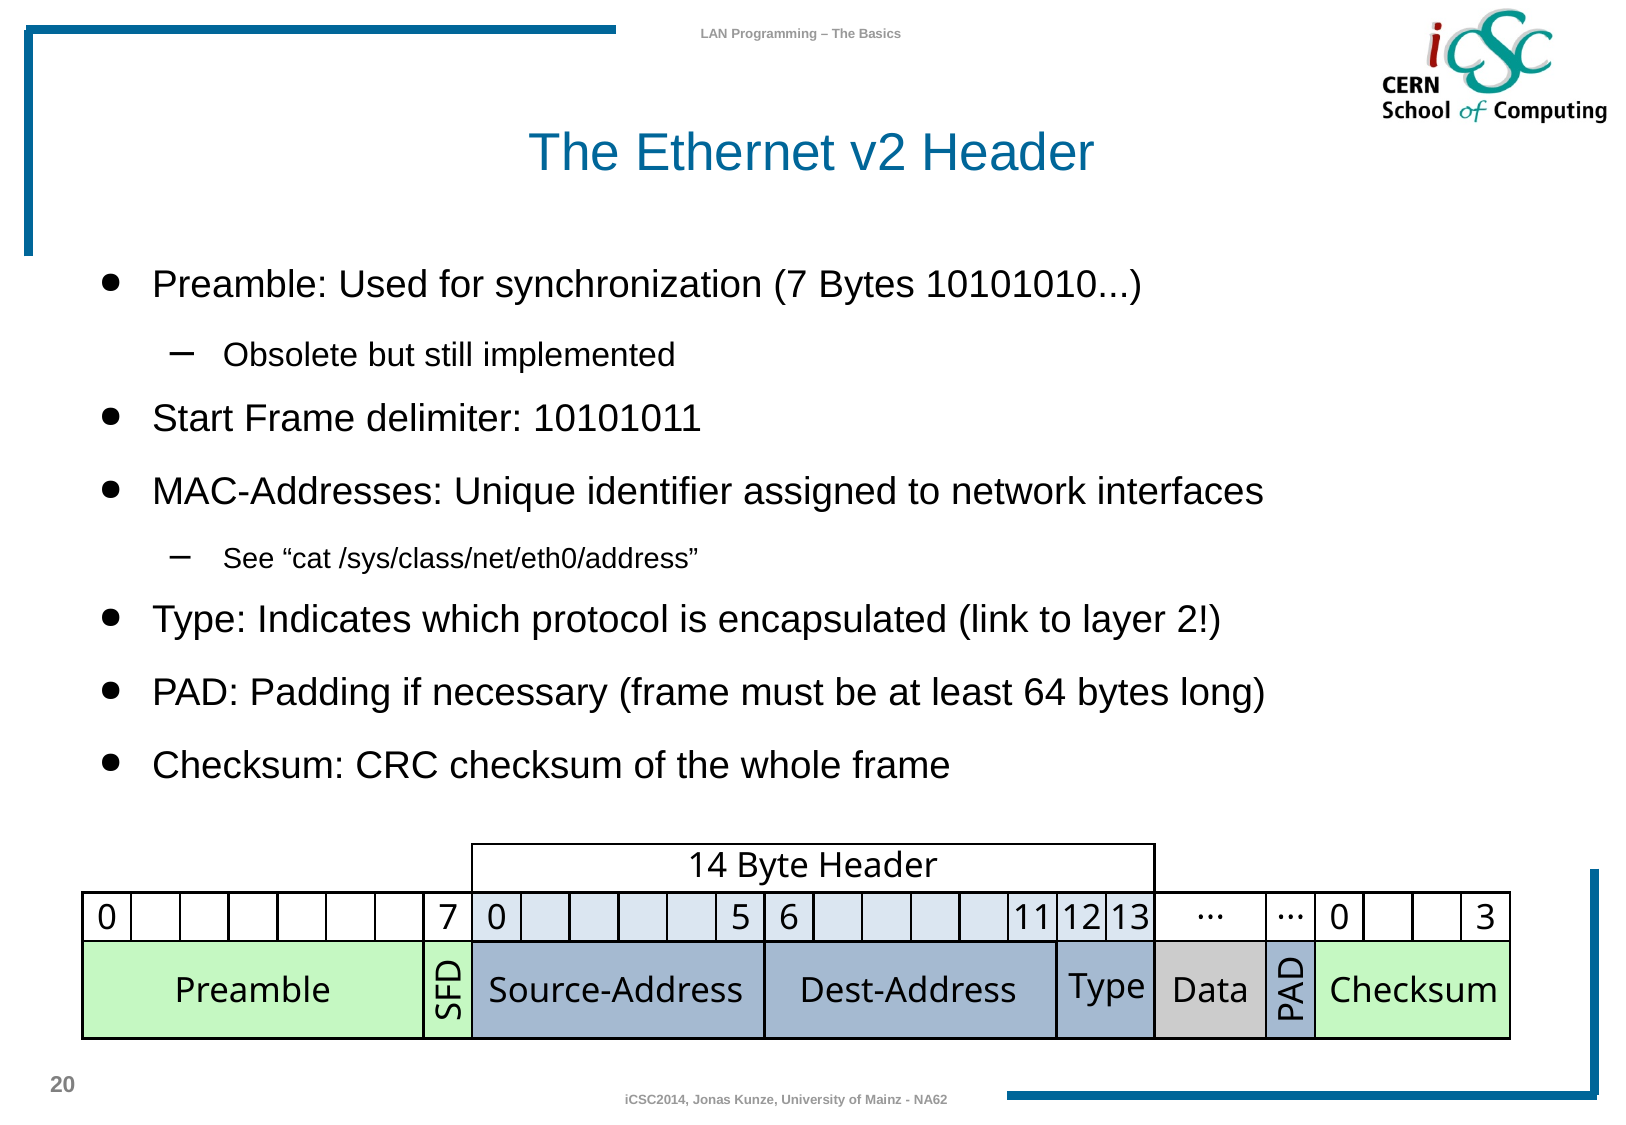

# The Ethernet v2 Header
Preamble: Used for synchronization (7 Bytes 10101010...)
Obsolete but still implemented
Start Frame delimiter: 10101011
MAC-Addresses: Unique identifier assigned to network interfaces
See “cat /sys/class/net/eth0/address”
Type: Indicates which protocol is encapsulated (link to layer 2!)
PAD: Padding if necessary (frame must be at least 64 bytes long)
Checksum: CRC checksum of the whole frame